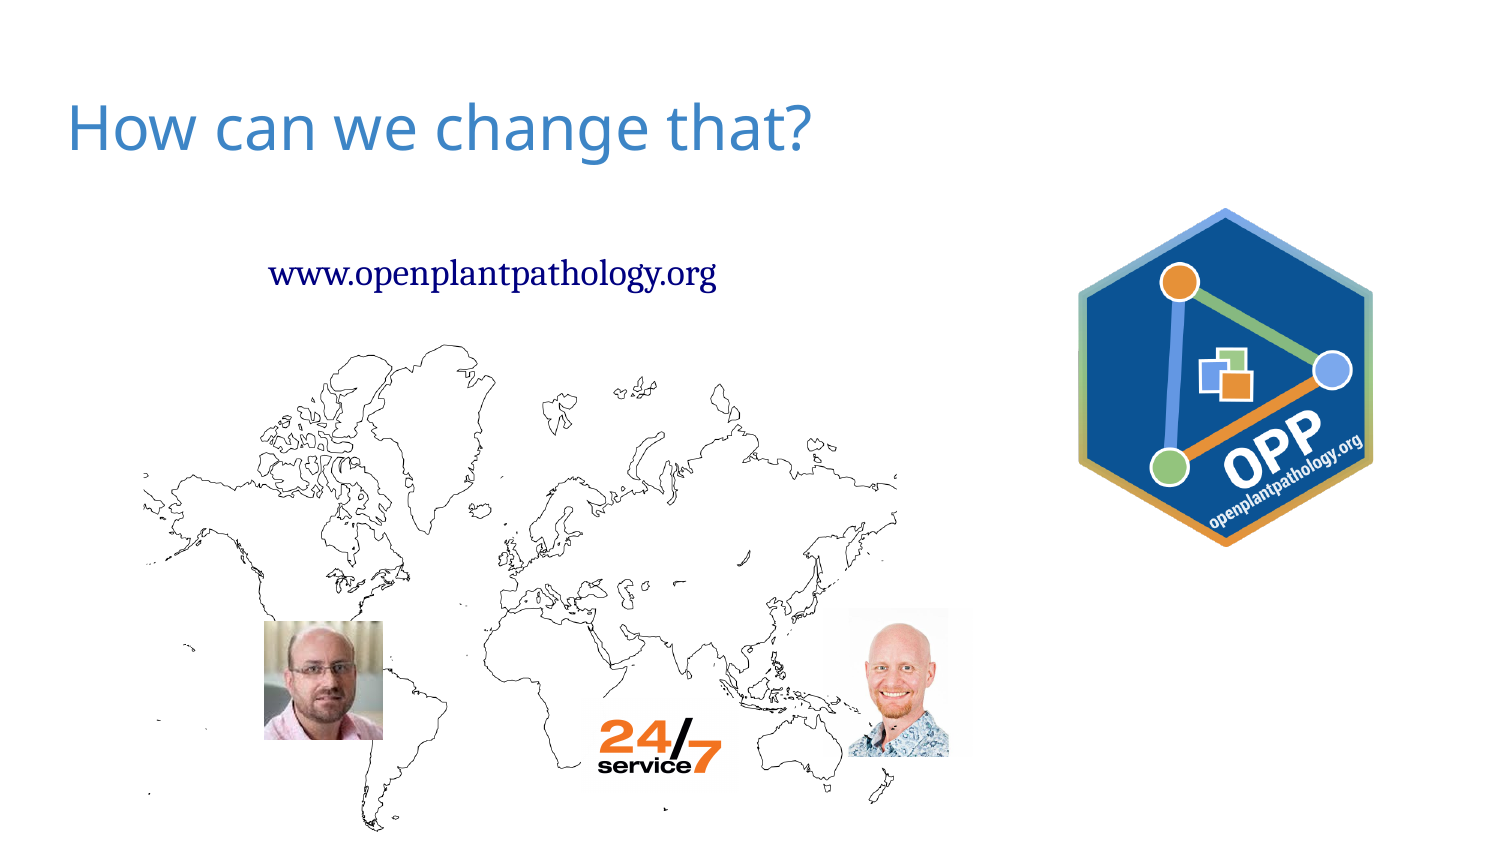

# How can we change that?
www.openplantpathology.org